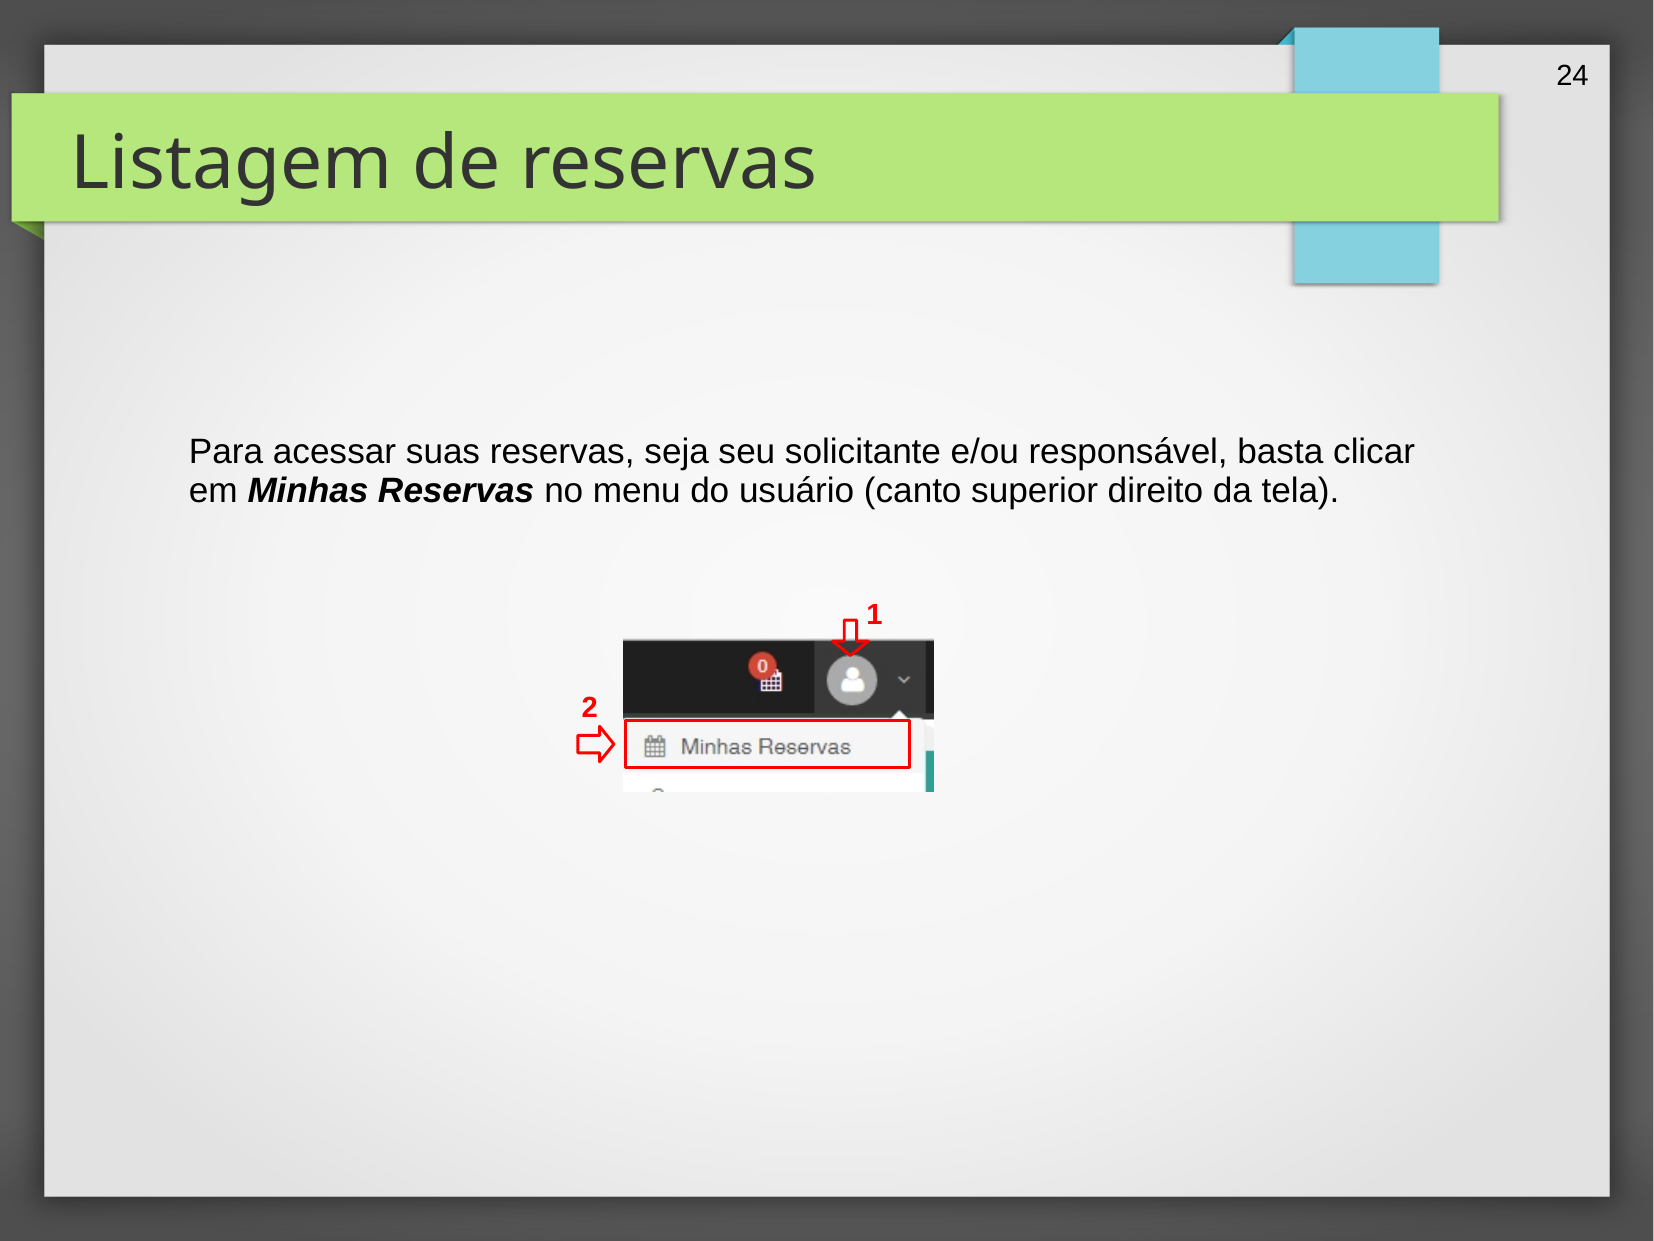

24
# Listagem de reservas
Para acessar suas reservas, seja seu solicitante e/ou responsável, basta clicar em Minhas Reservas no menu do usuário (canto superior direito da tela).
1
2